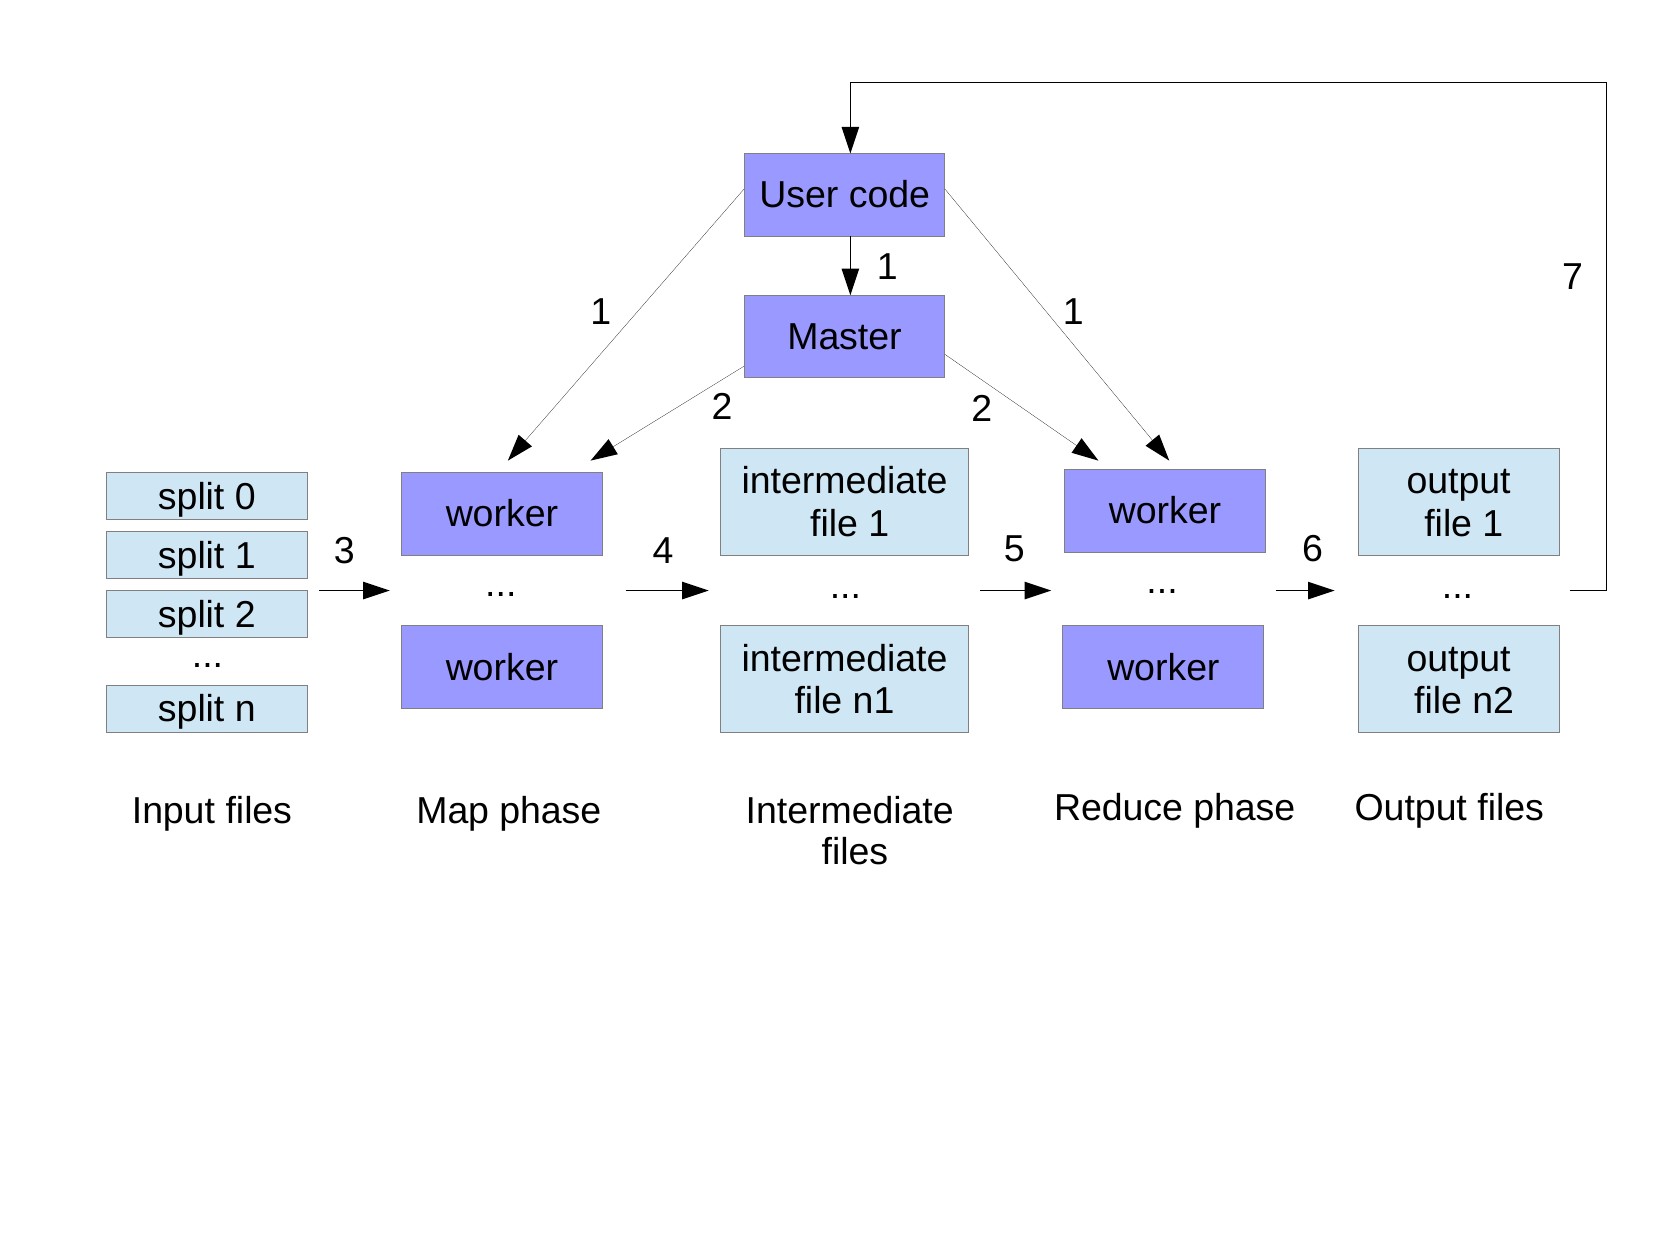

User code
1
7
1
1
Master
2
2
intermediate
 file 1
output
 file 1
worker
split 0
worker
5
6
3
4
split 1
...
...
...
...
split 2
...
worker
intermediate
file n1
worker
output
 file n2
split n
Reduce phase
Output files
Input files
Map phase
Intermediate
 files